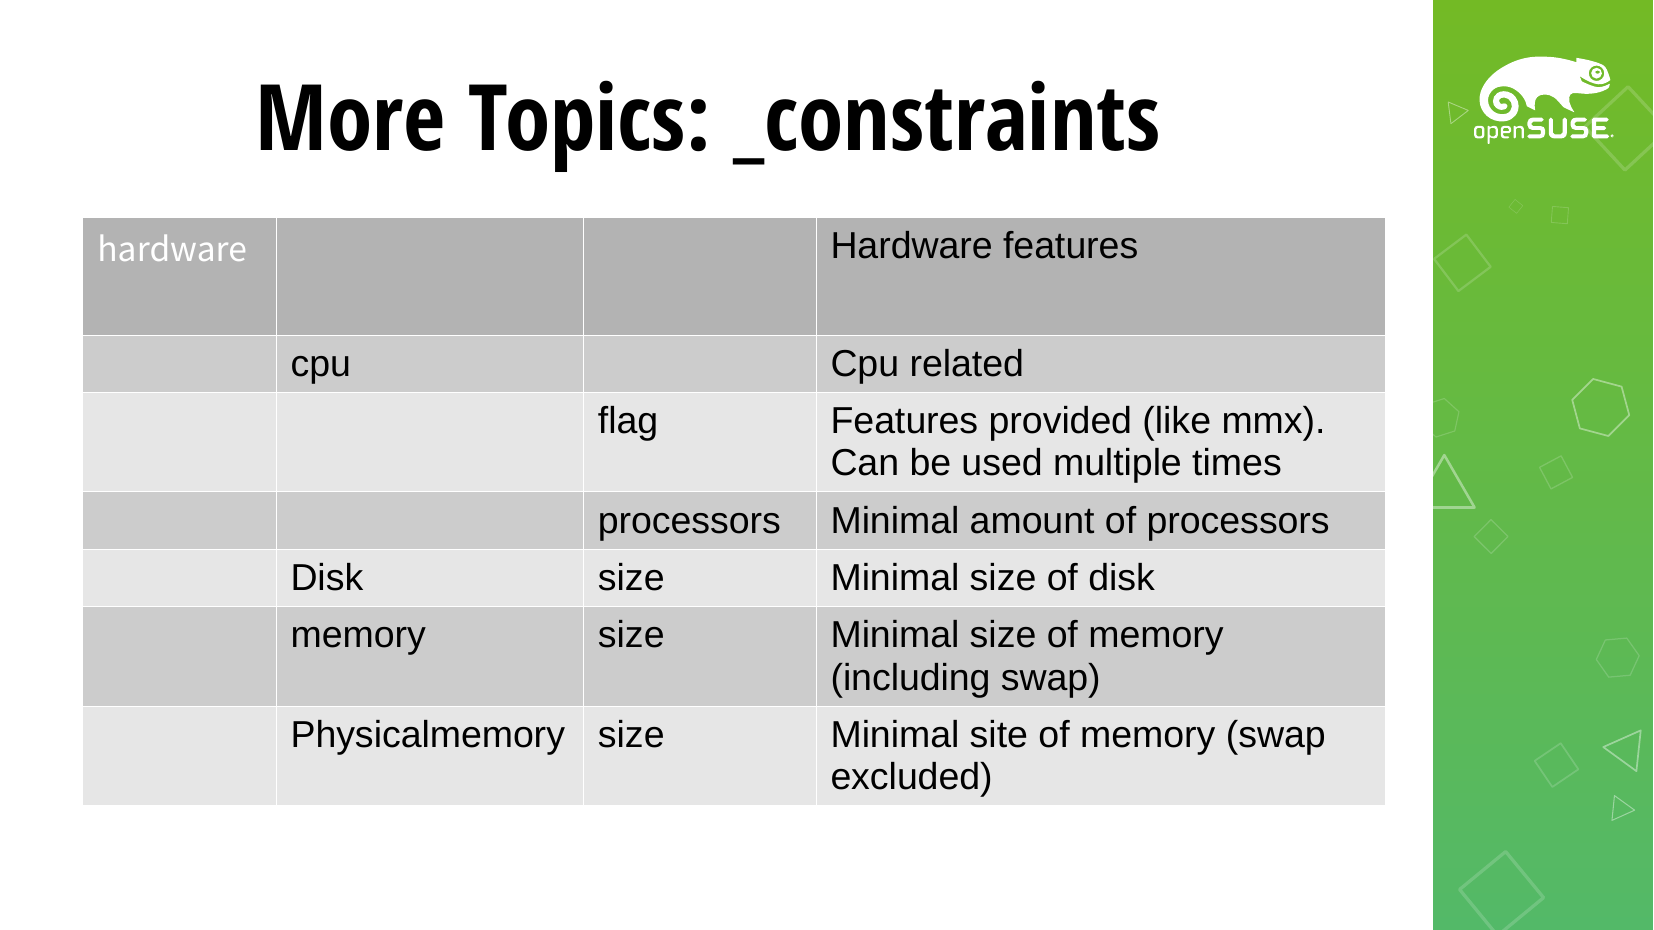

# More Topics: _constraints
| hardware | | | Hardware features |
| --- | --- | --- | --- |
| | cpu | | Cpu related |
| | | flag | Features provided (like mmx). Can be used multiple times |
| | | processors | Minimal amount of processors |
| | Disk | size | Minimal size of disk |
| | memory | size | Minimal size of memory (including swap) |
| | Physicalmemory | size | Minimal site of memory (swap excluded) |